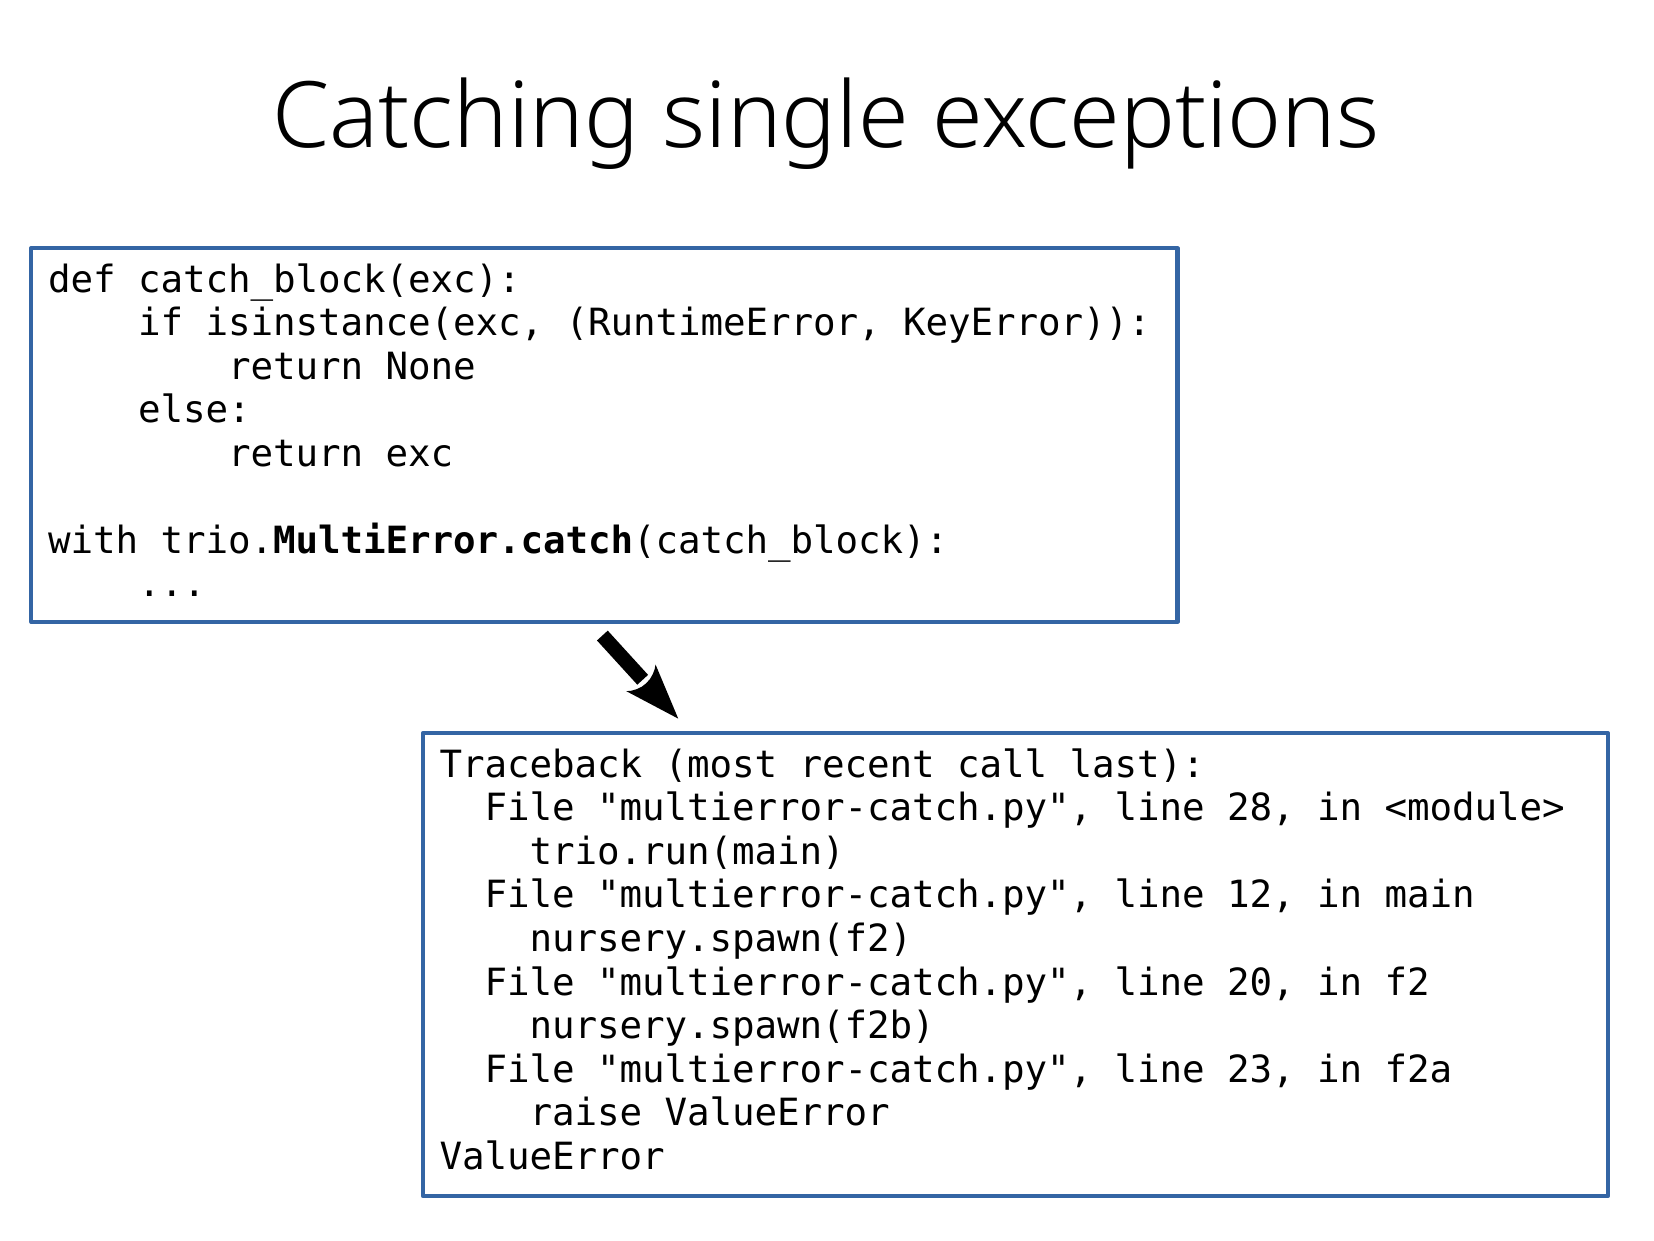

# Catching single exceptions
def catch_block(exc):
 if isinstance(exc, (RuntimeError, KeyError)):
 return None
 else:
 return exc
with trio.MultiError.catch(catch_block):
 ...
Traceback (most recent call last):
 File "multierror-catch.py", line 28, in <module>
 trio.run(main)
 File "multierror-catch.py", line 12, in main
 nursery.spawn(f2)
 File "multierror-catch.py", line 20, in f2
 nursery.spawn(f2b)
 File "multierror-catch.py", line 23, in f2a
 raise ValueError
ValueError